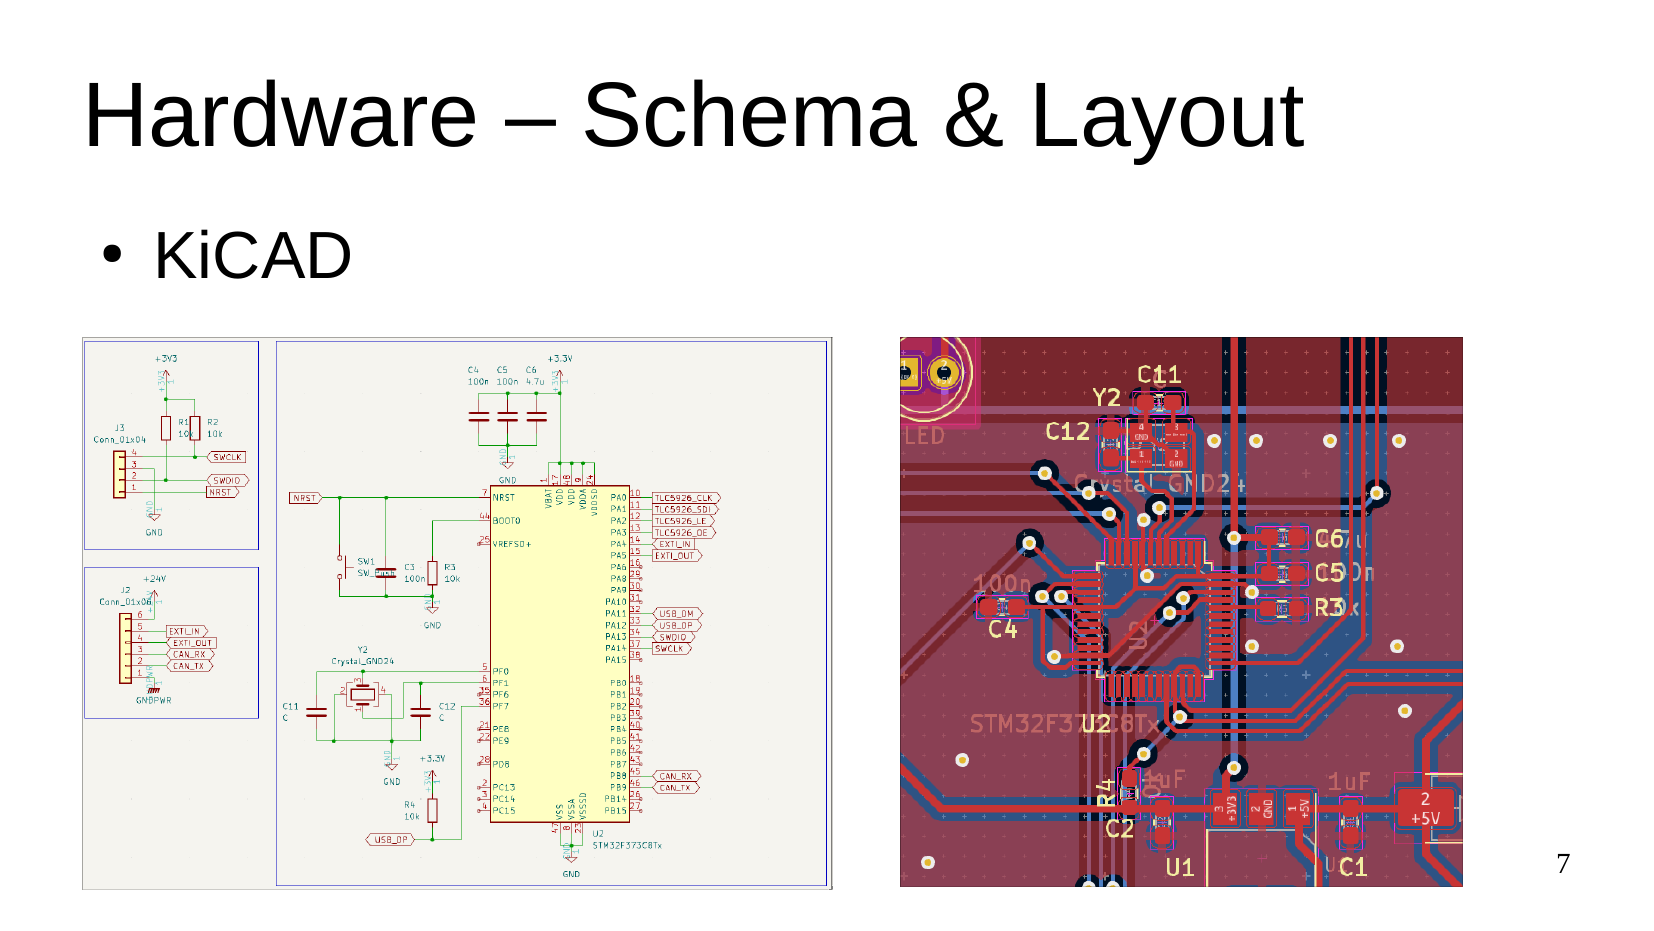

# Hardware – Schema & Layout
KiCAD
7